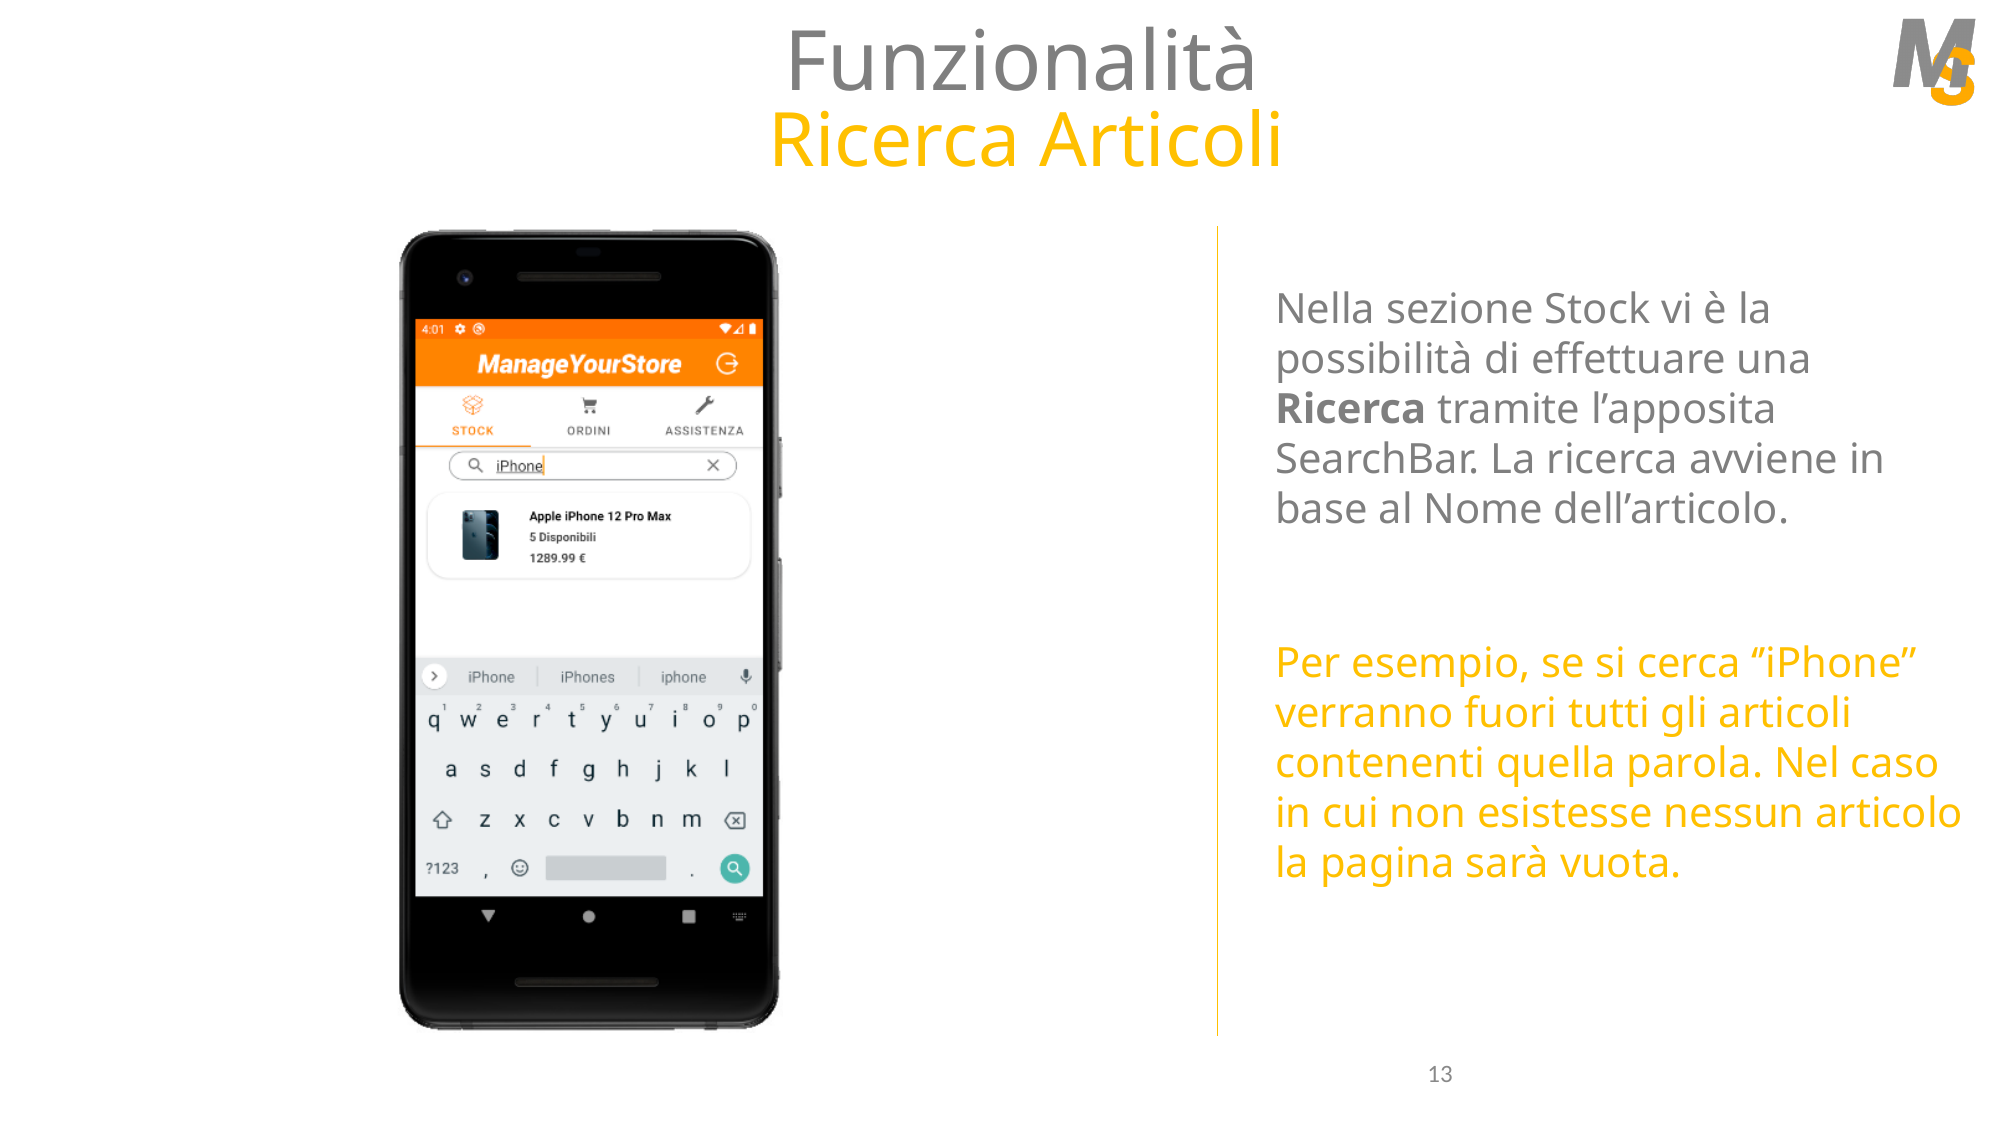

Funzionalità
Ricerca Articoli
Nella sezione Stock vi è la possibilità di effettuare una Ricerca tramite l’apposita SearchBar. La ricerca avviene in base al Nome dell’articolo.
Per esempio, se si cerca ‘’iPhone’’ verranno fuori tutti gli articoli contenenti quella parola. Nel caso in cui non esistesse nessun articolo la pagina sarà vuota.